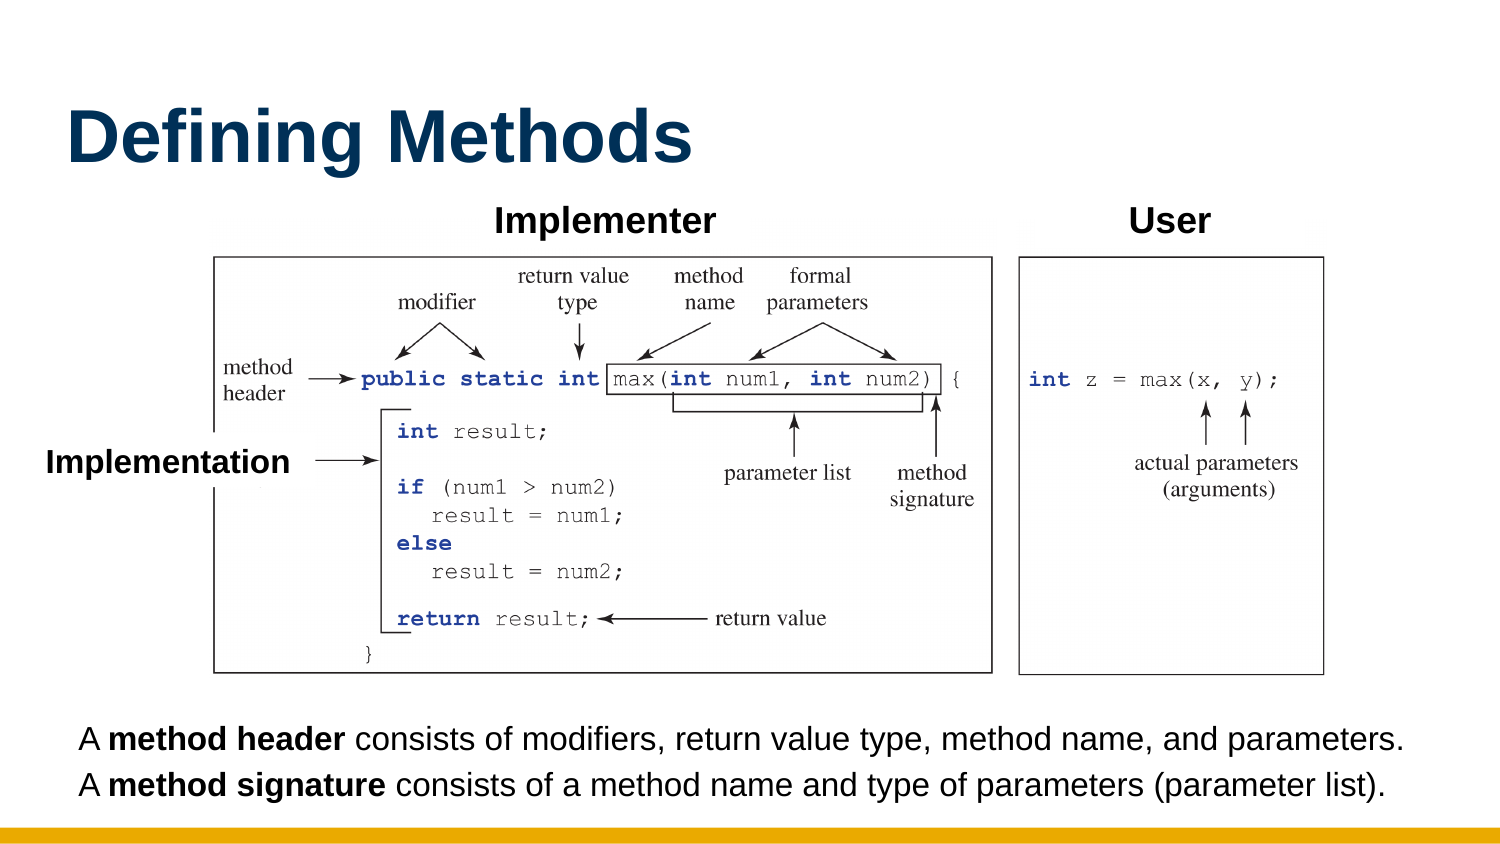

# Defining Methods
User
Implementer
Implementation
A method header consists of modifiers, return value type, method name, and parameters.
A method signature consists of a method name and type of parameters (parameter list).